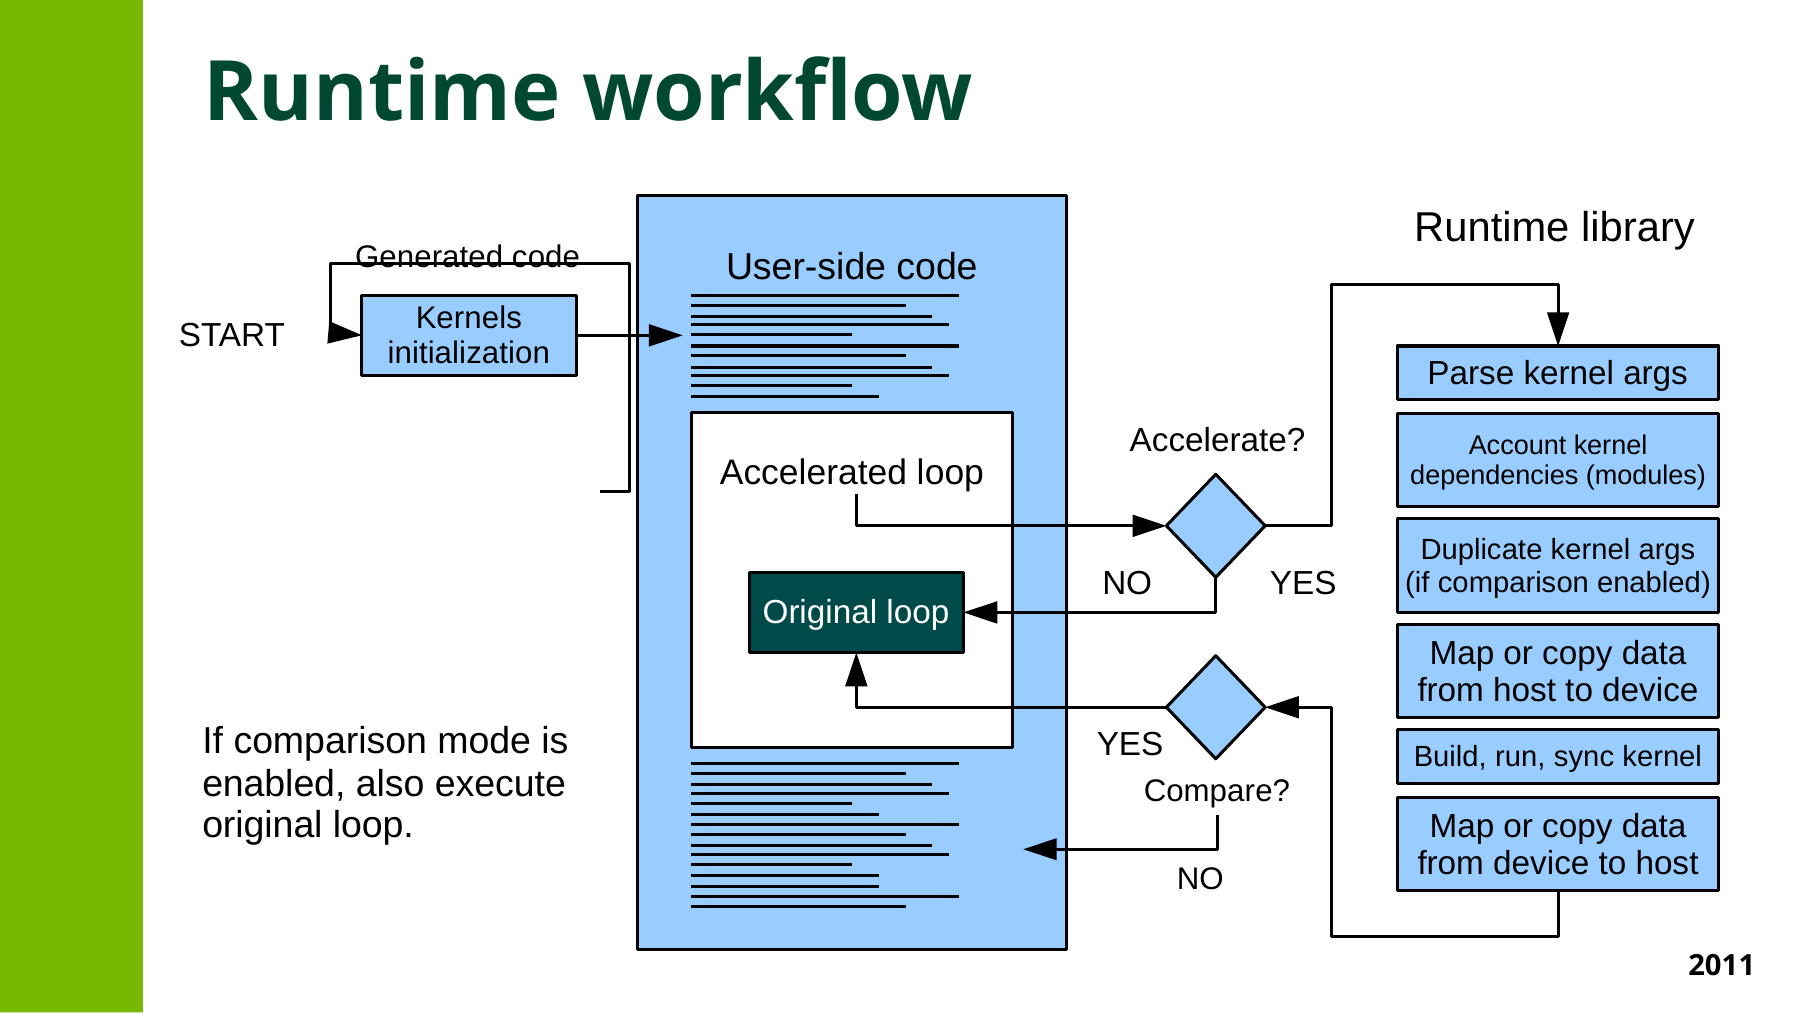

# Runtime workflow
User-side code
Runtime library
Generated code
Kernels
initialization
START
Parse kernel args
Accelerated loop
Account kernel
dependencies (modules)
Accelerate?
Duplicate kernel args
(if comparison enabled)
NO
YES
Original loop
Map or copy data
from host to device
If comparison mode is enabled, also execute original loop.
YES
Build, run, sync kernel
Compare?
Map or copy data
from device to host
NO